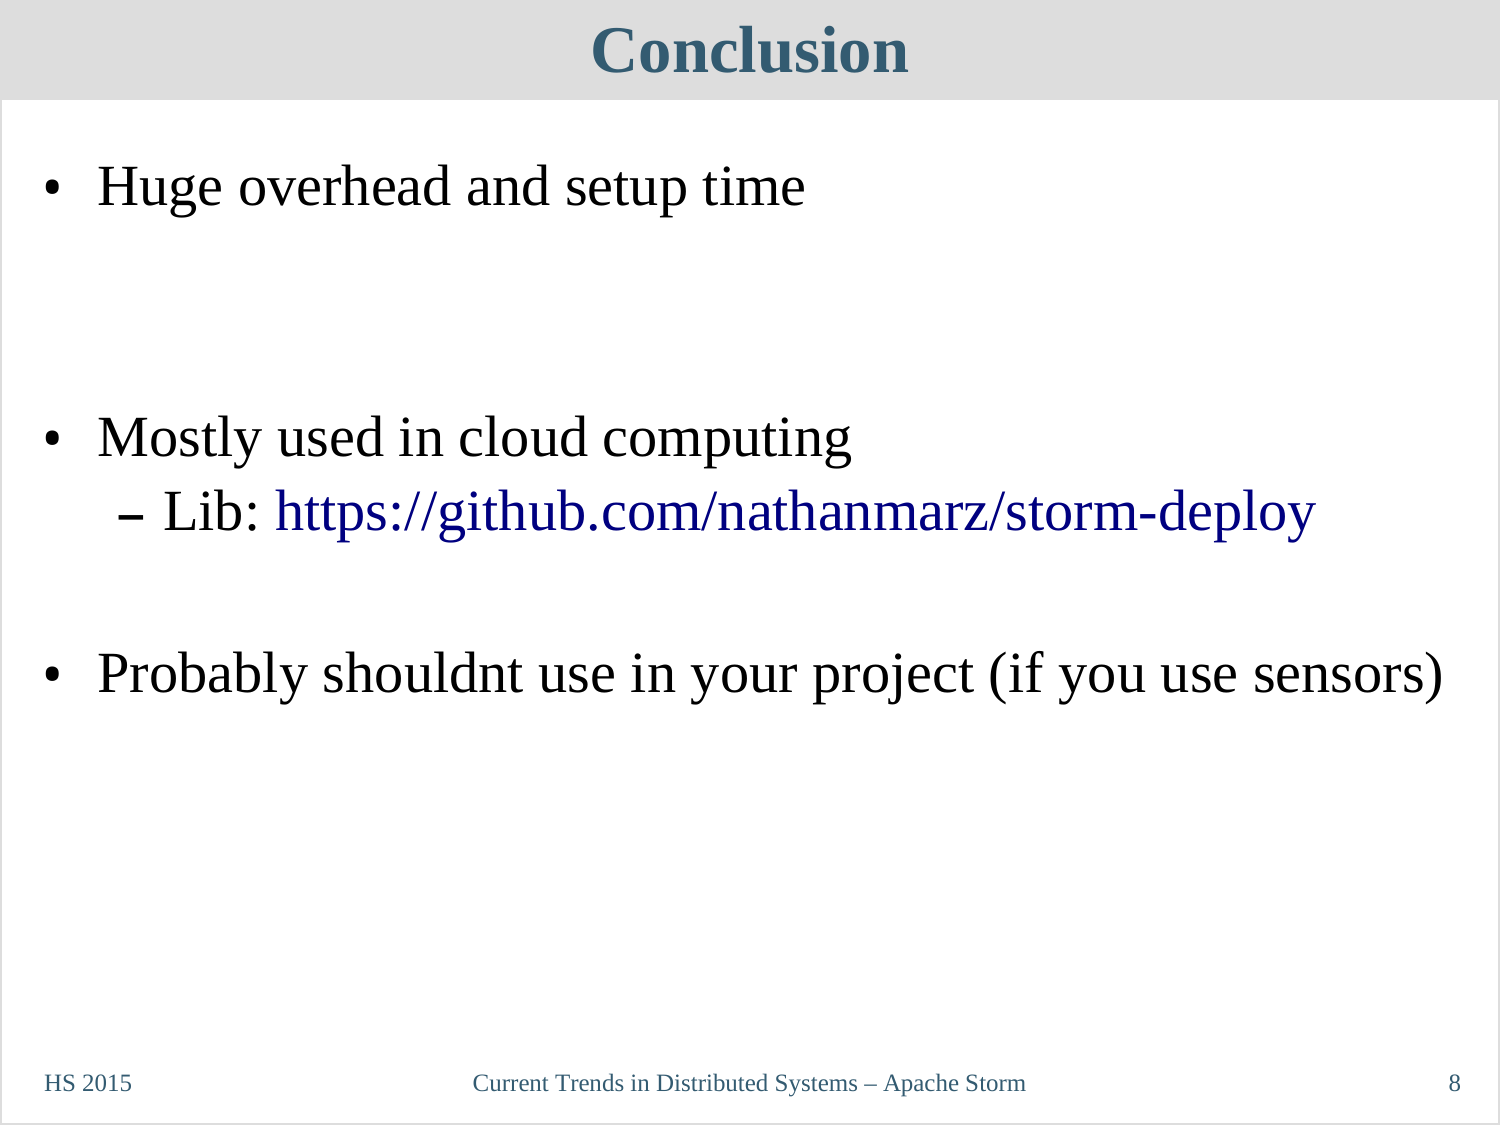

# Conclusion
Huge overhead and setup time
Mostly used in cloud computing
Lib: https://github.com/nathanmarz/storm-deploy
Probably shouldnt use in your project (if you use sensors)
HS 2015
Current Trends in Distributed Systems – Apache Storm